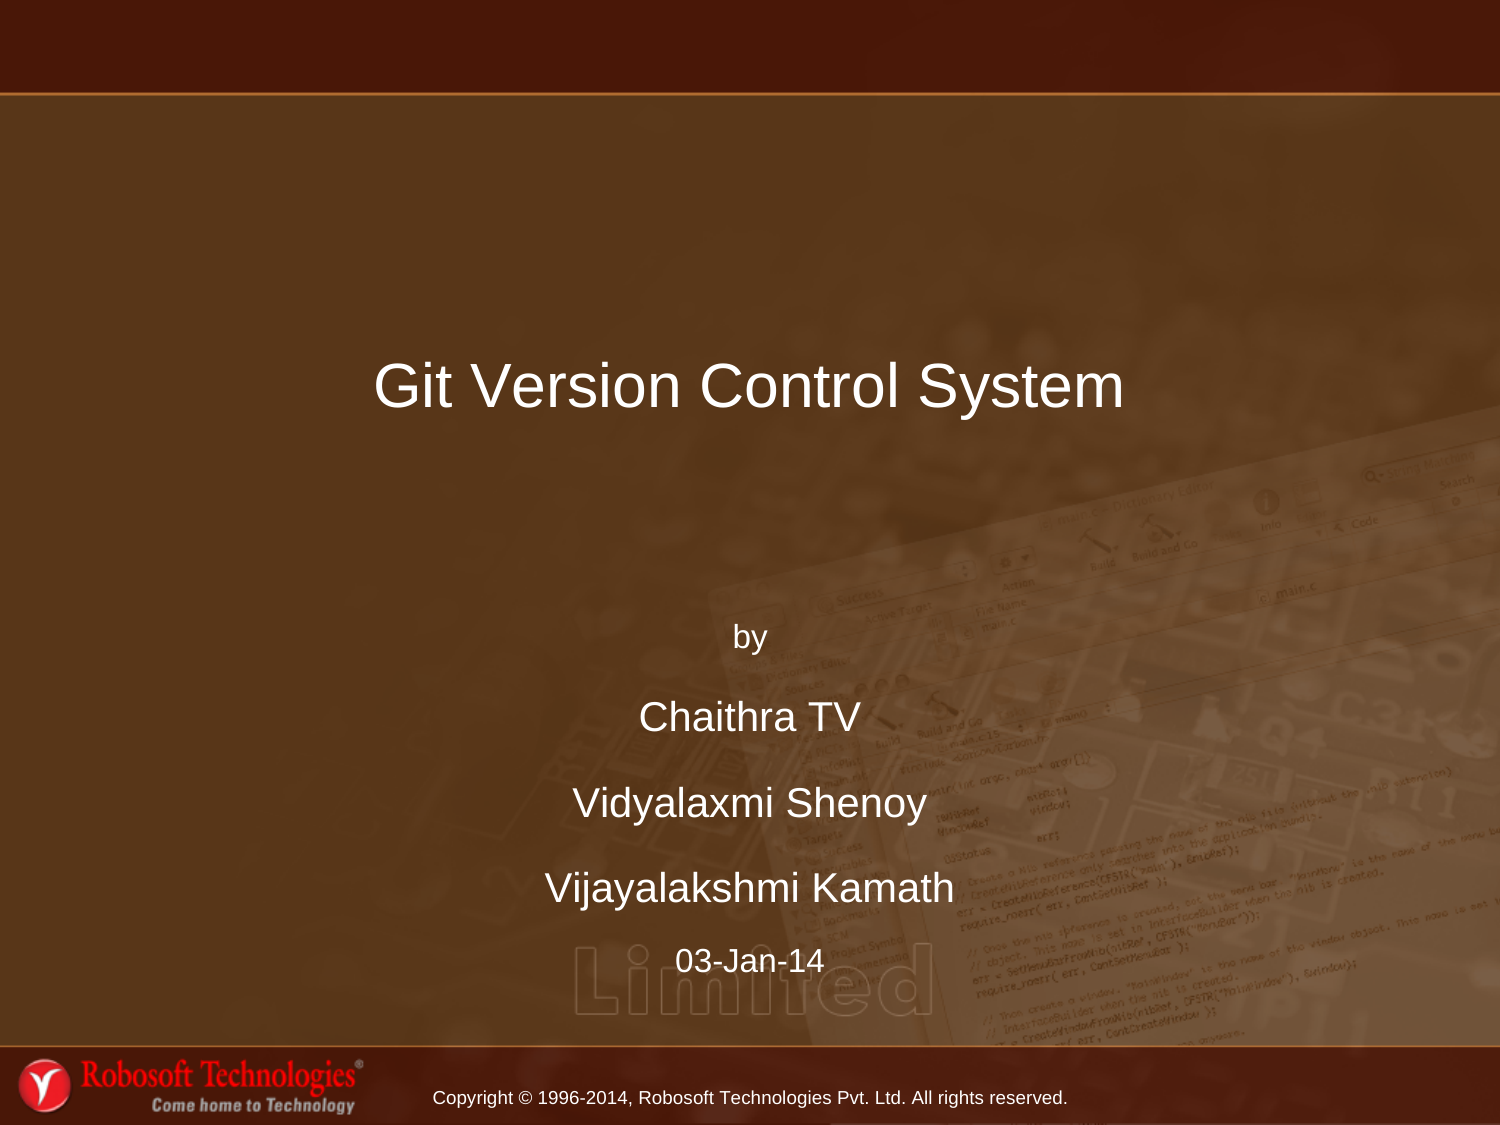

# Git Version Control System
by
Chaithra TV
Vidyalaxmi Shenoy
Vijayalakshmi Kamath
03-Jan-14